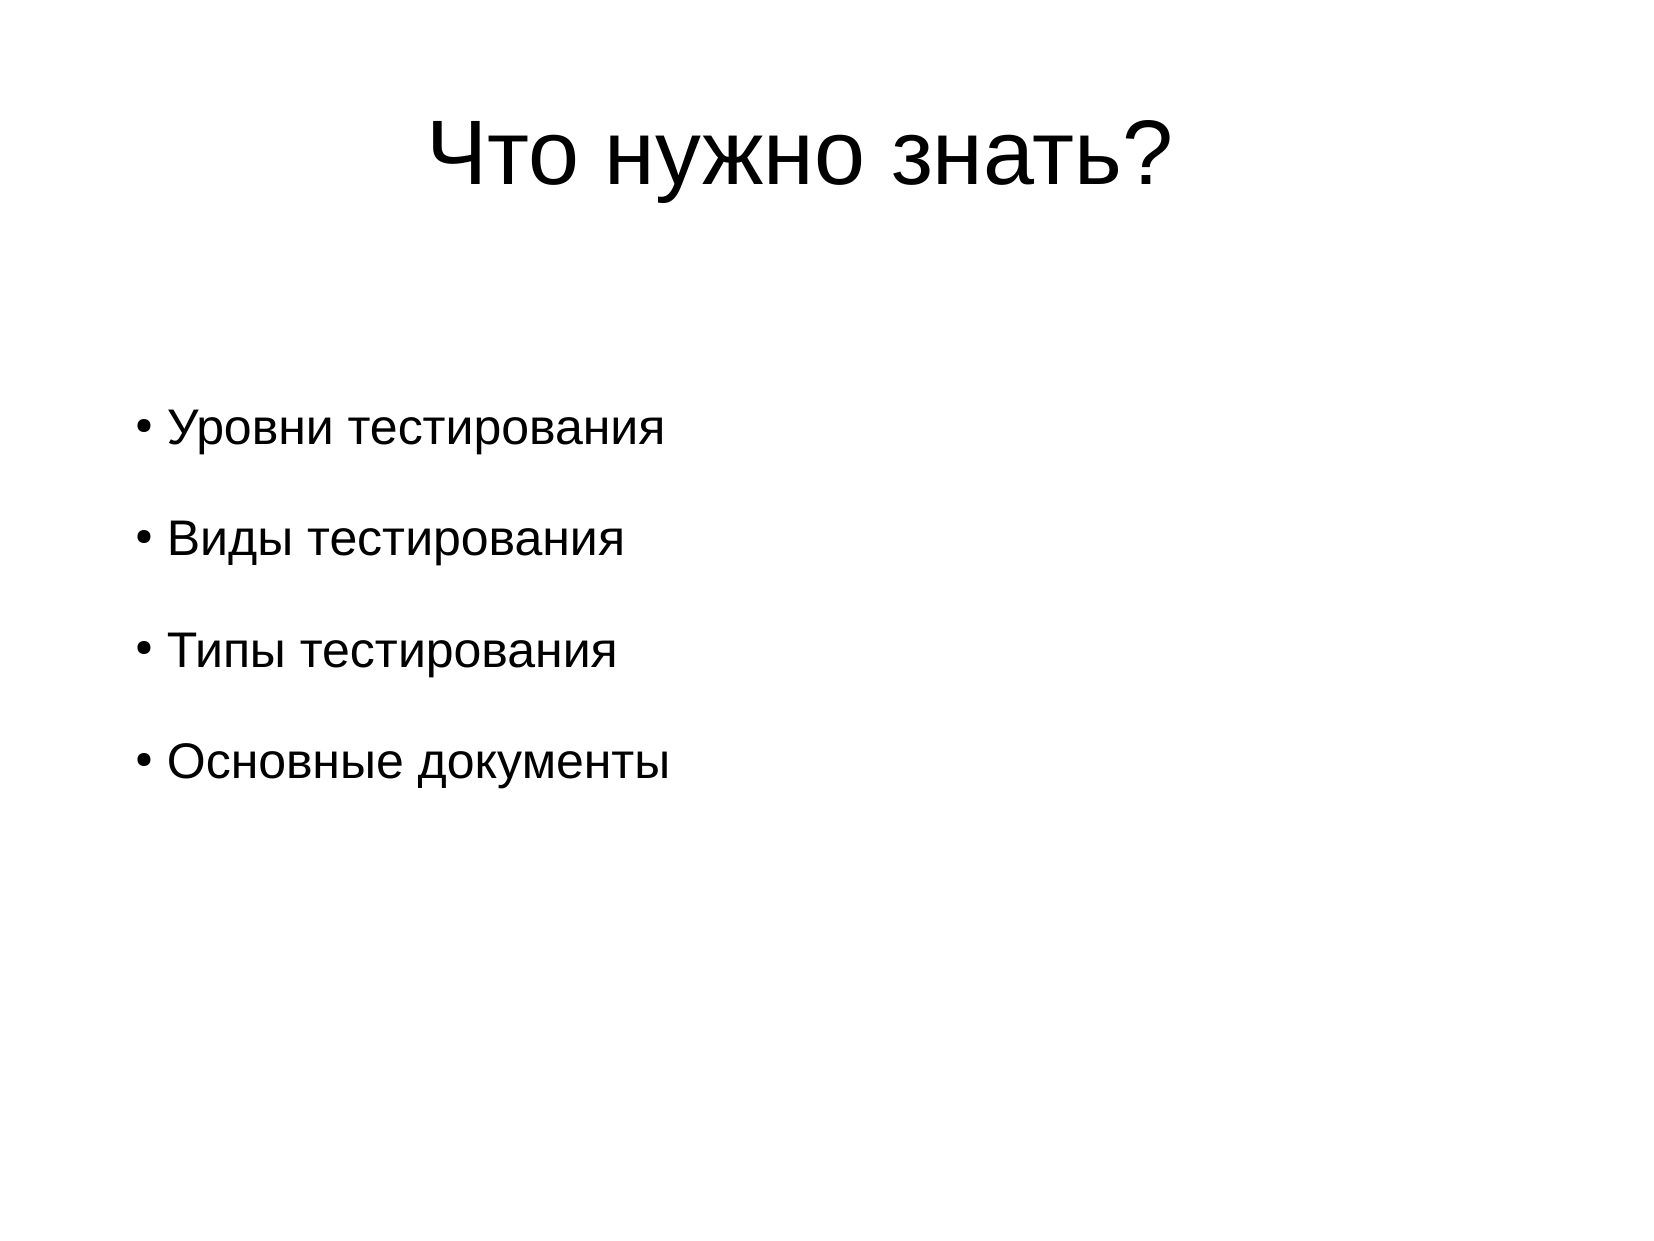

# Что нужно знать?
 Уровни тестирования
 Виды тестирования
 Типы тестирования
 Основные документы